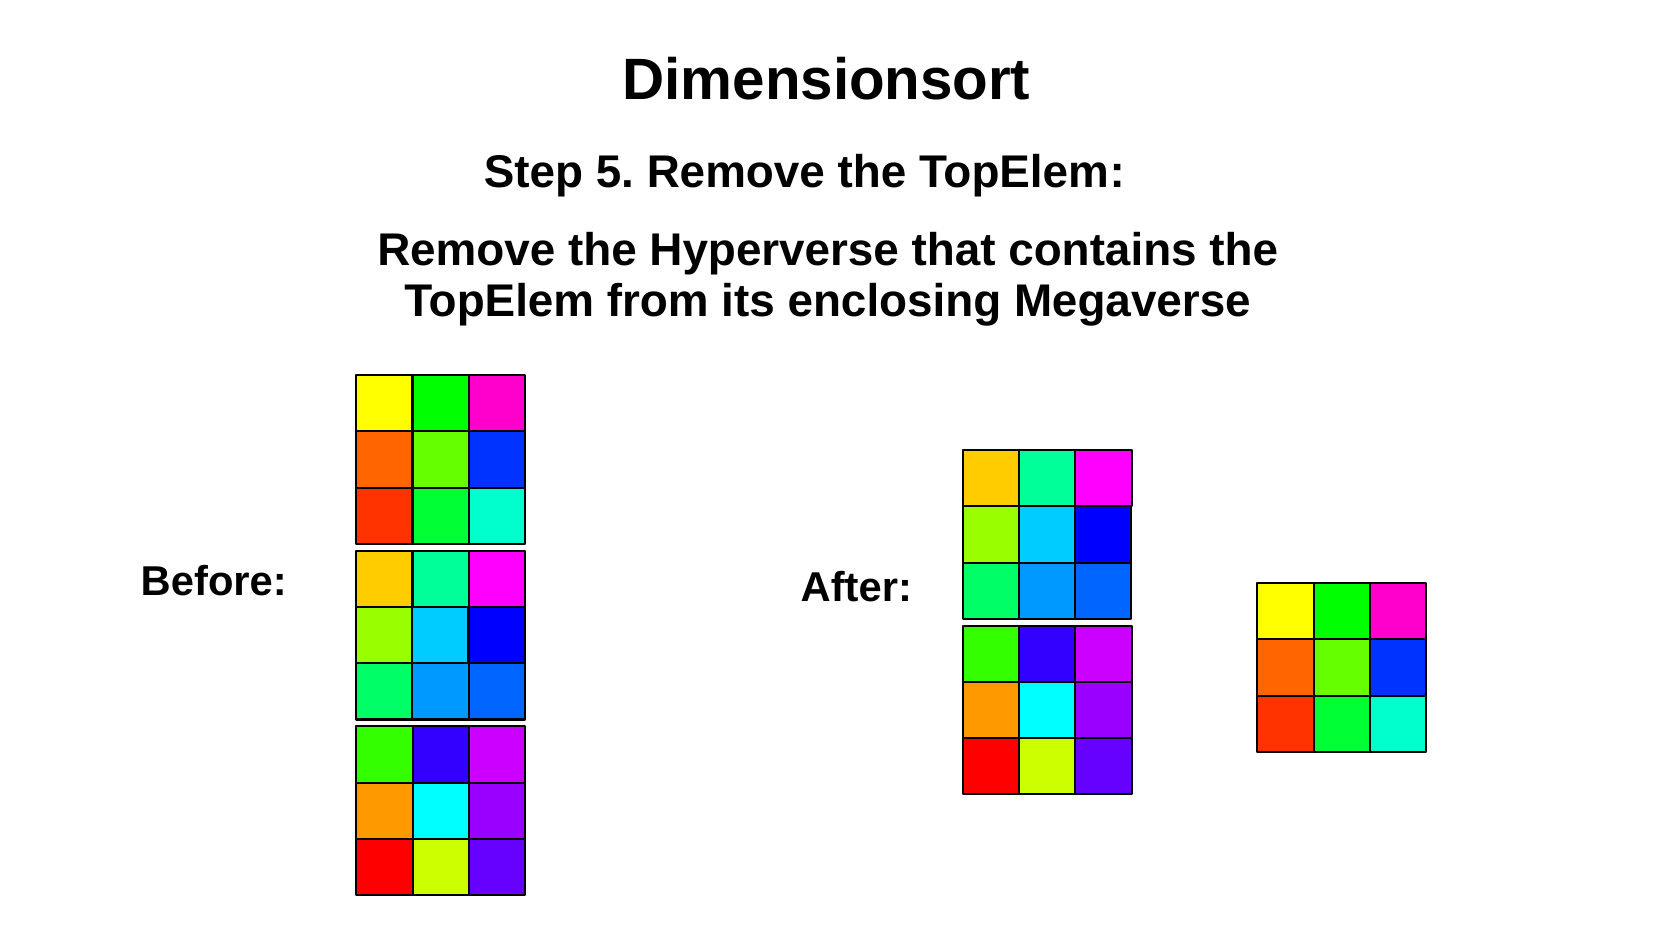

# Dimensionsort
Step 5. Remove the TopElem:
Remove the Hyperverse that contains the TopElem from its enclosing Megaverse
Before:
After: